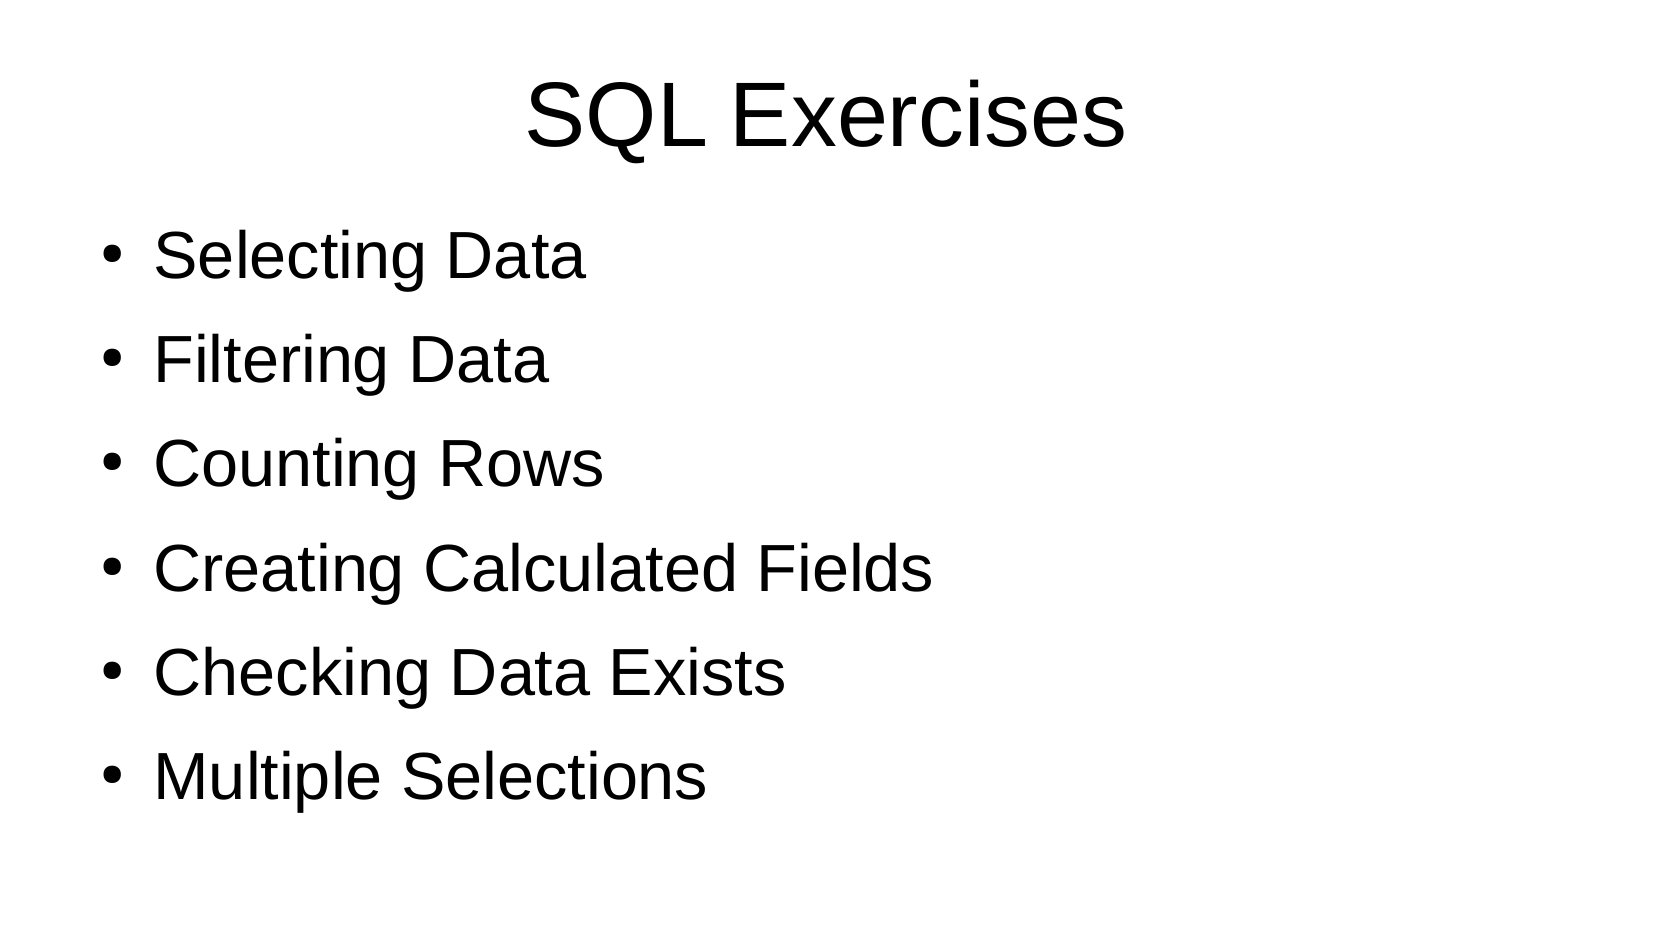

# SQL Exercises
Selecting Data
Filtering Data
Counting Rows
Creating Calculated Fields
Checking Data Exists
Multiple Selections